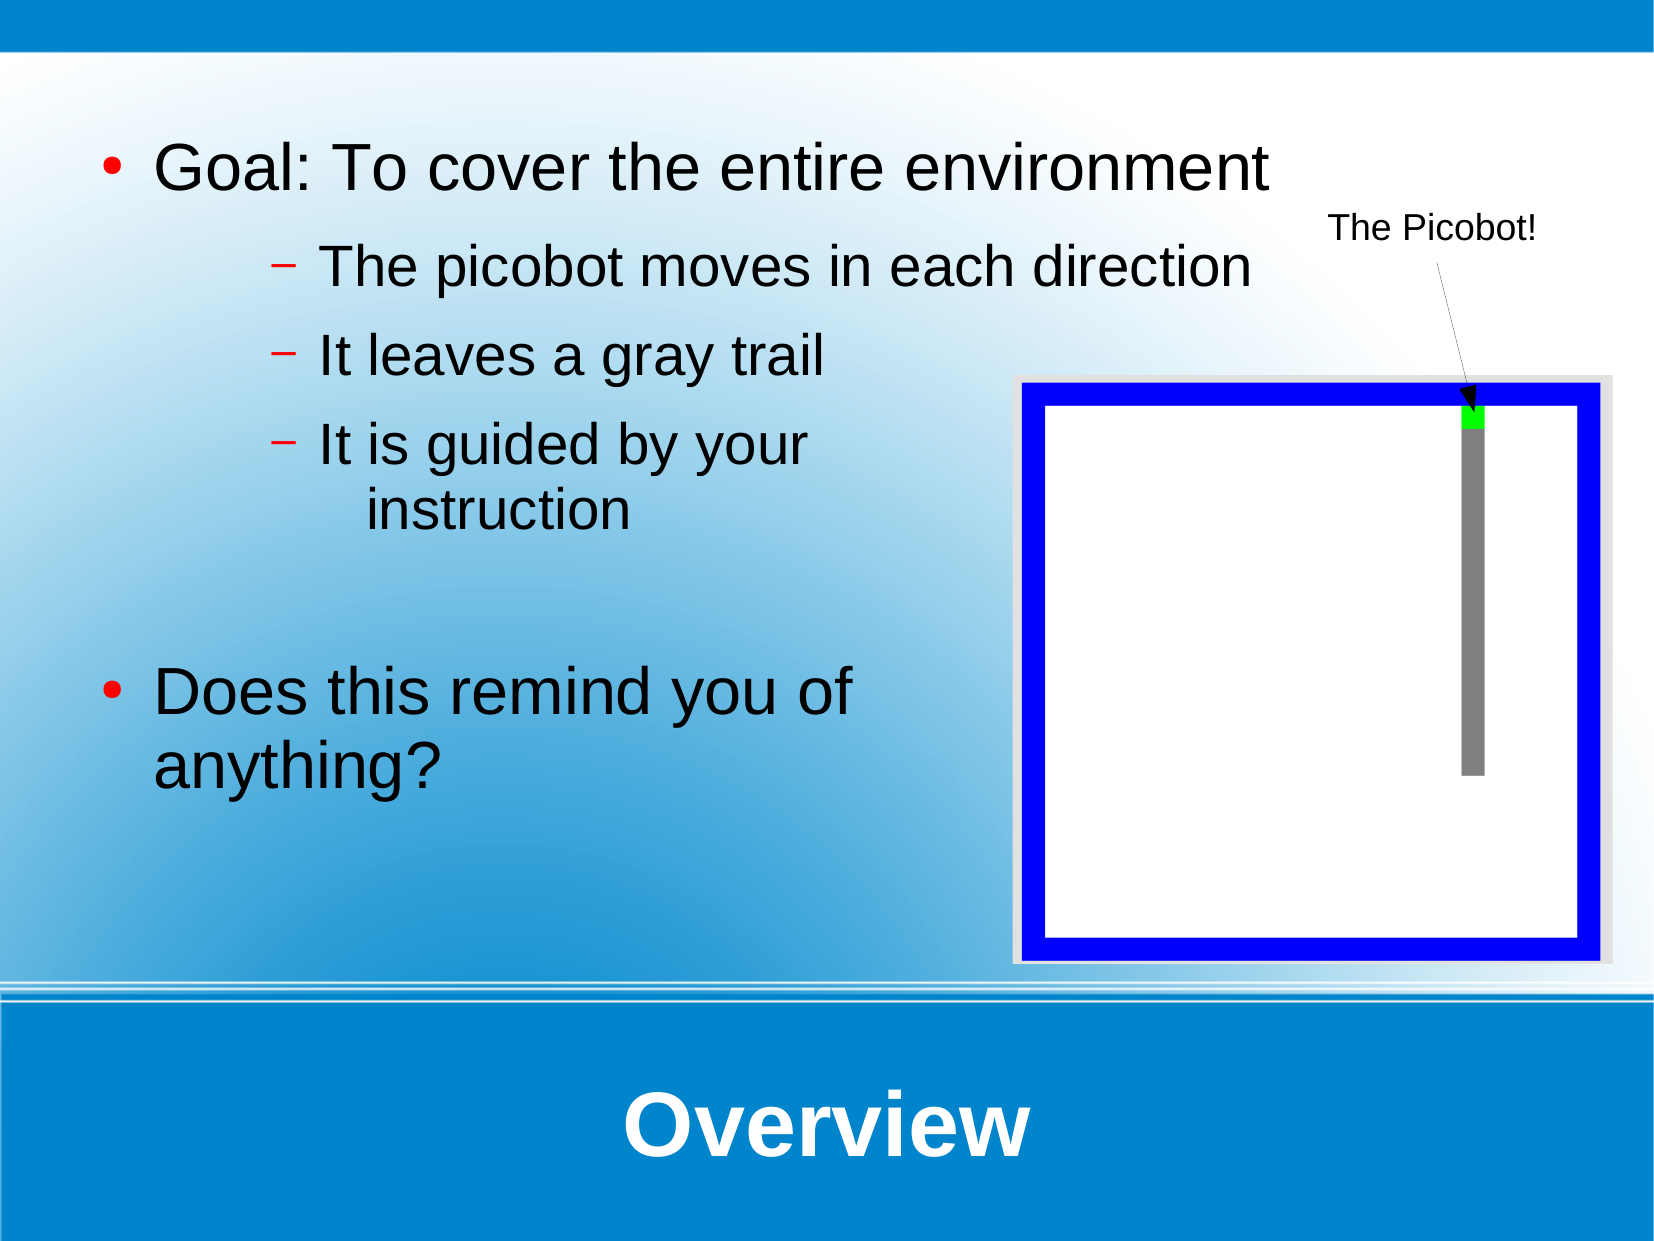

Goal: To cover the entire environment
The picobot moves in each direction
It leaves a gray trail
It is guided by your
instruction
Does this remind you of
anything?
The Picobot!
# Overview